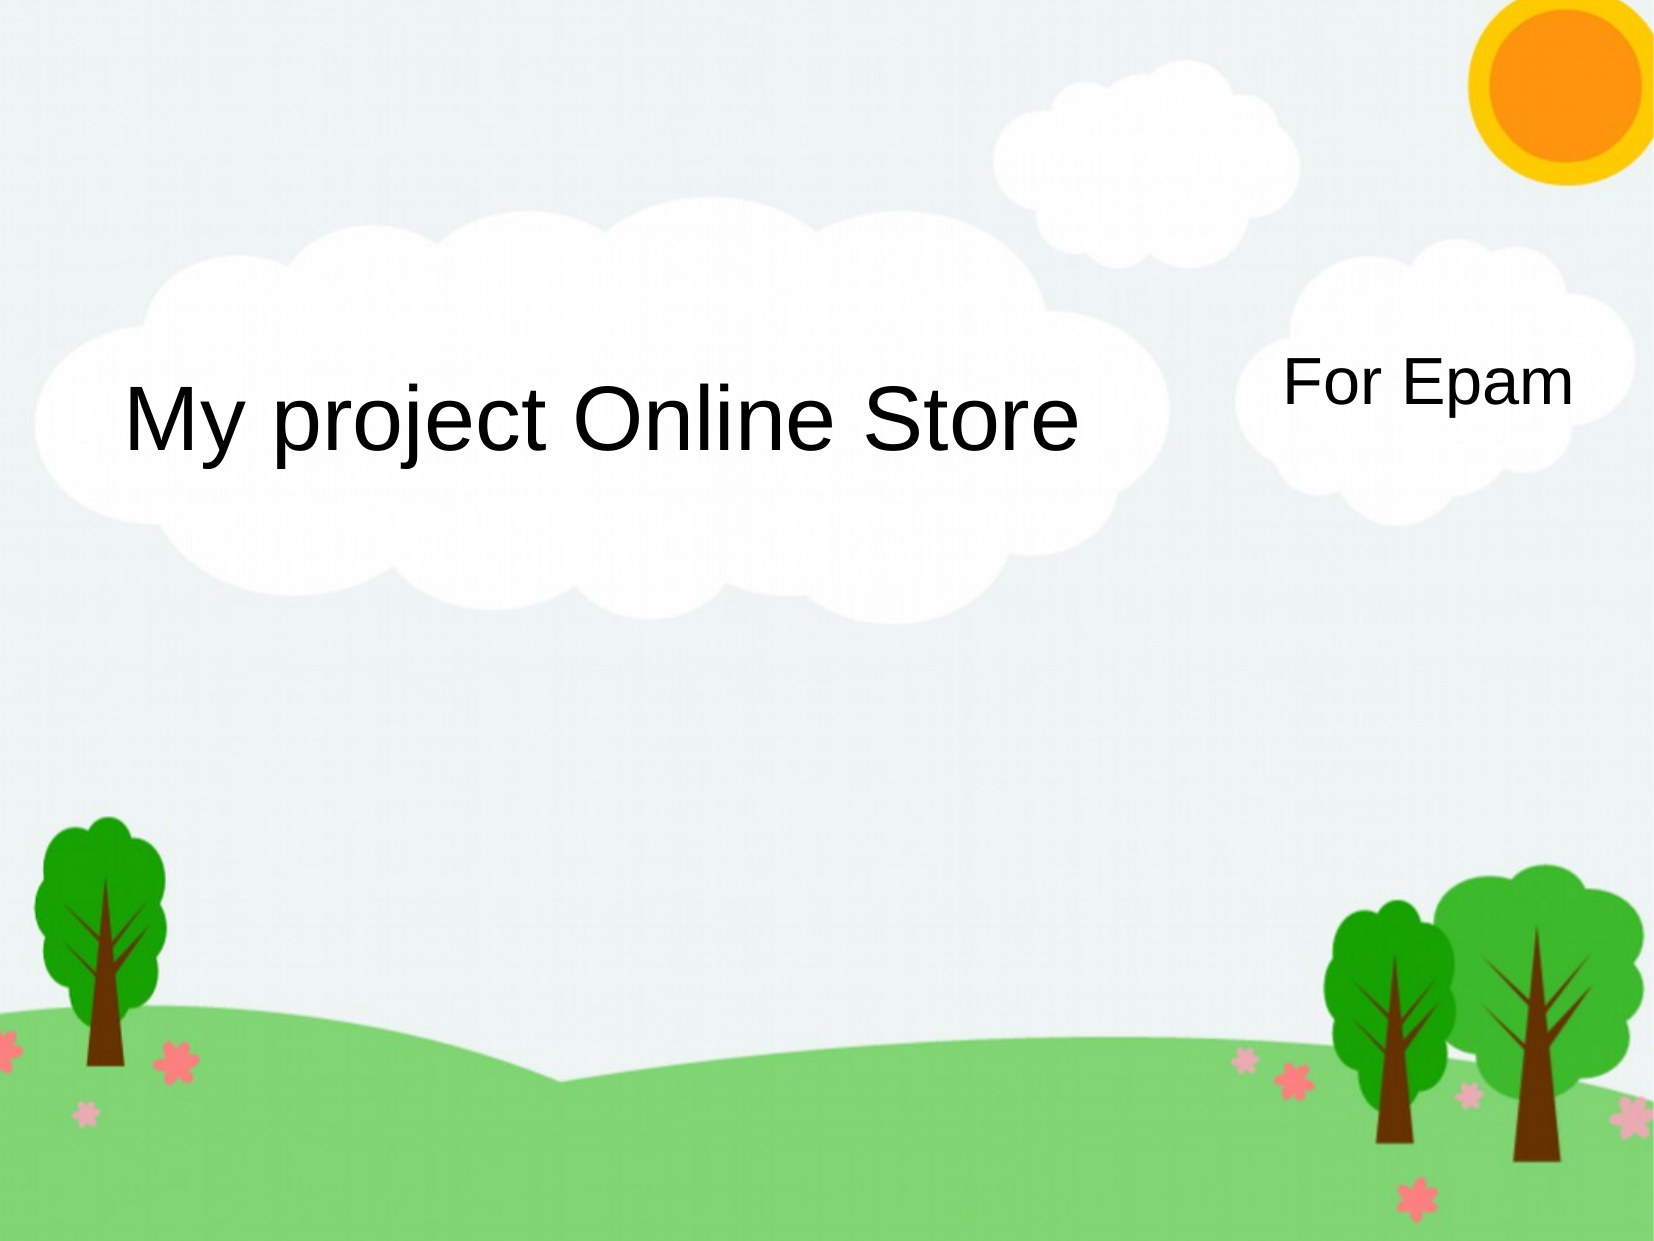

# My project Online Store
For Epam